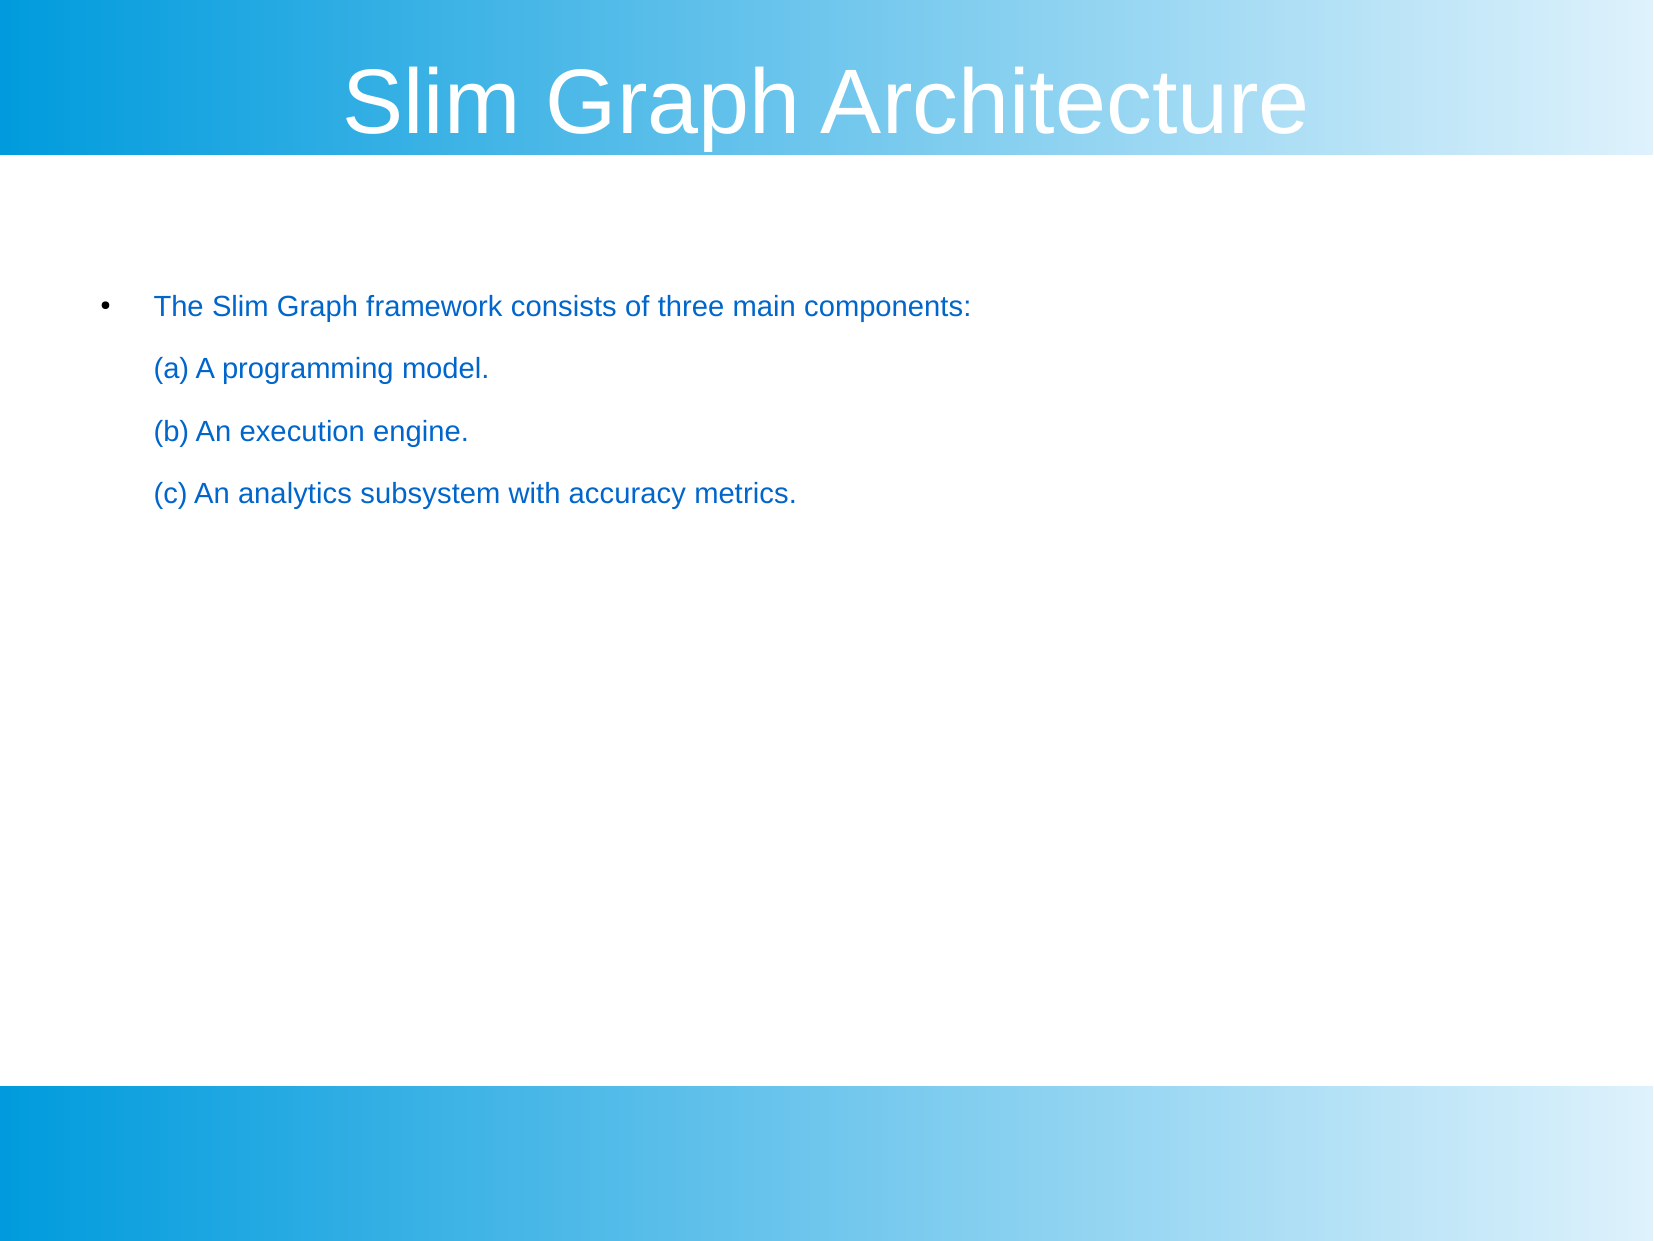

# Slim Graph Architecture
The Slim Graph framework consists of three main components:
(a) A programming model.
(b) An execution engine.
(c) An analytics subsystem with accuracy metrics.